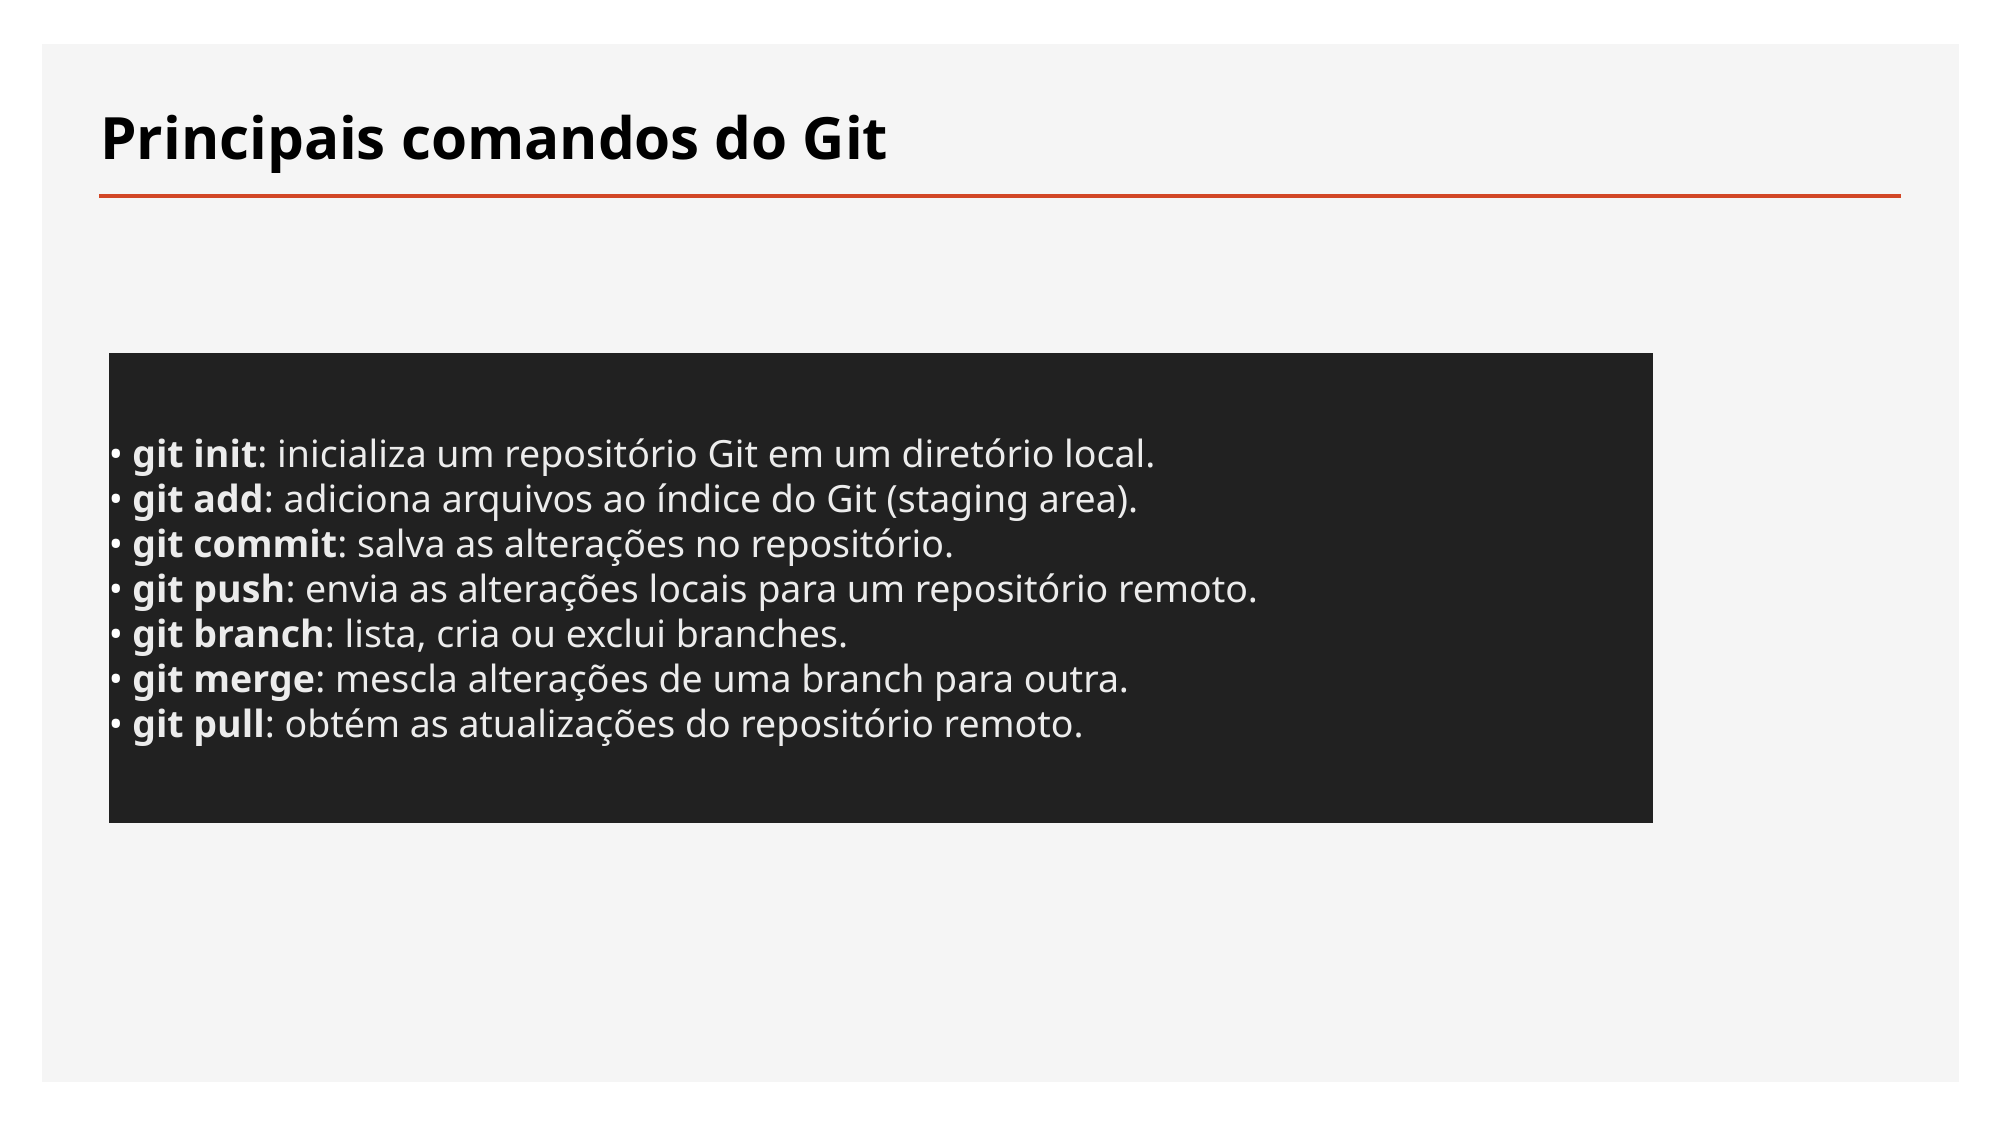

# Principais comandos do Git
 git init: inicializa um repositório Git em um diretório local.
 git add: adiciona arquivos ao índice do Git (staging area).
 git commit: salva as alterações no repositório.
 git push: envia as alterações locais para um repositório remoto.
 git branch: lista, cria ou exclui branches.
 git merge: mescla alterações de uma branch para outra.
 git pull: obtém as atualizações do repositório remoto.